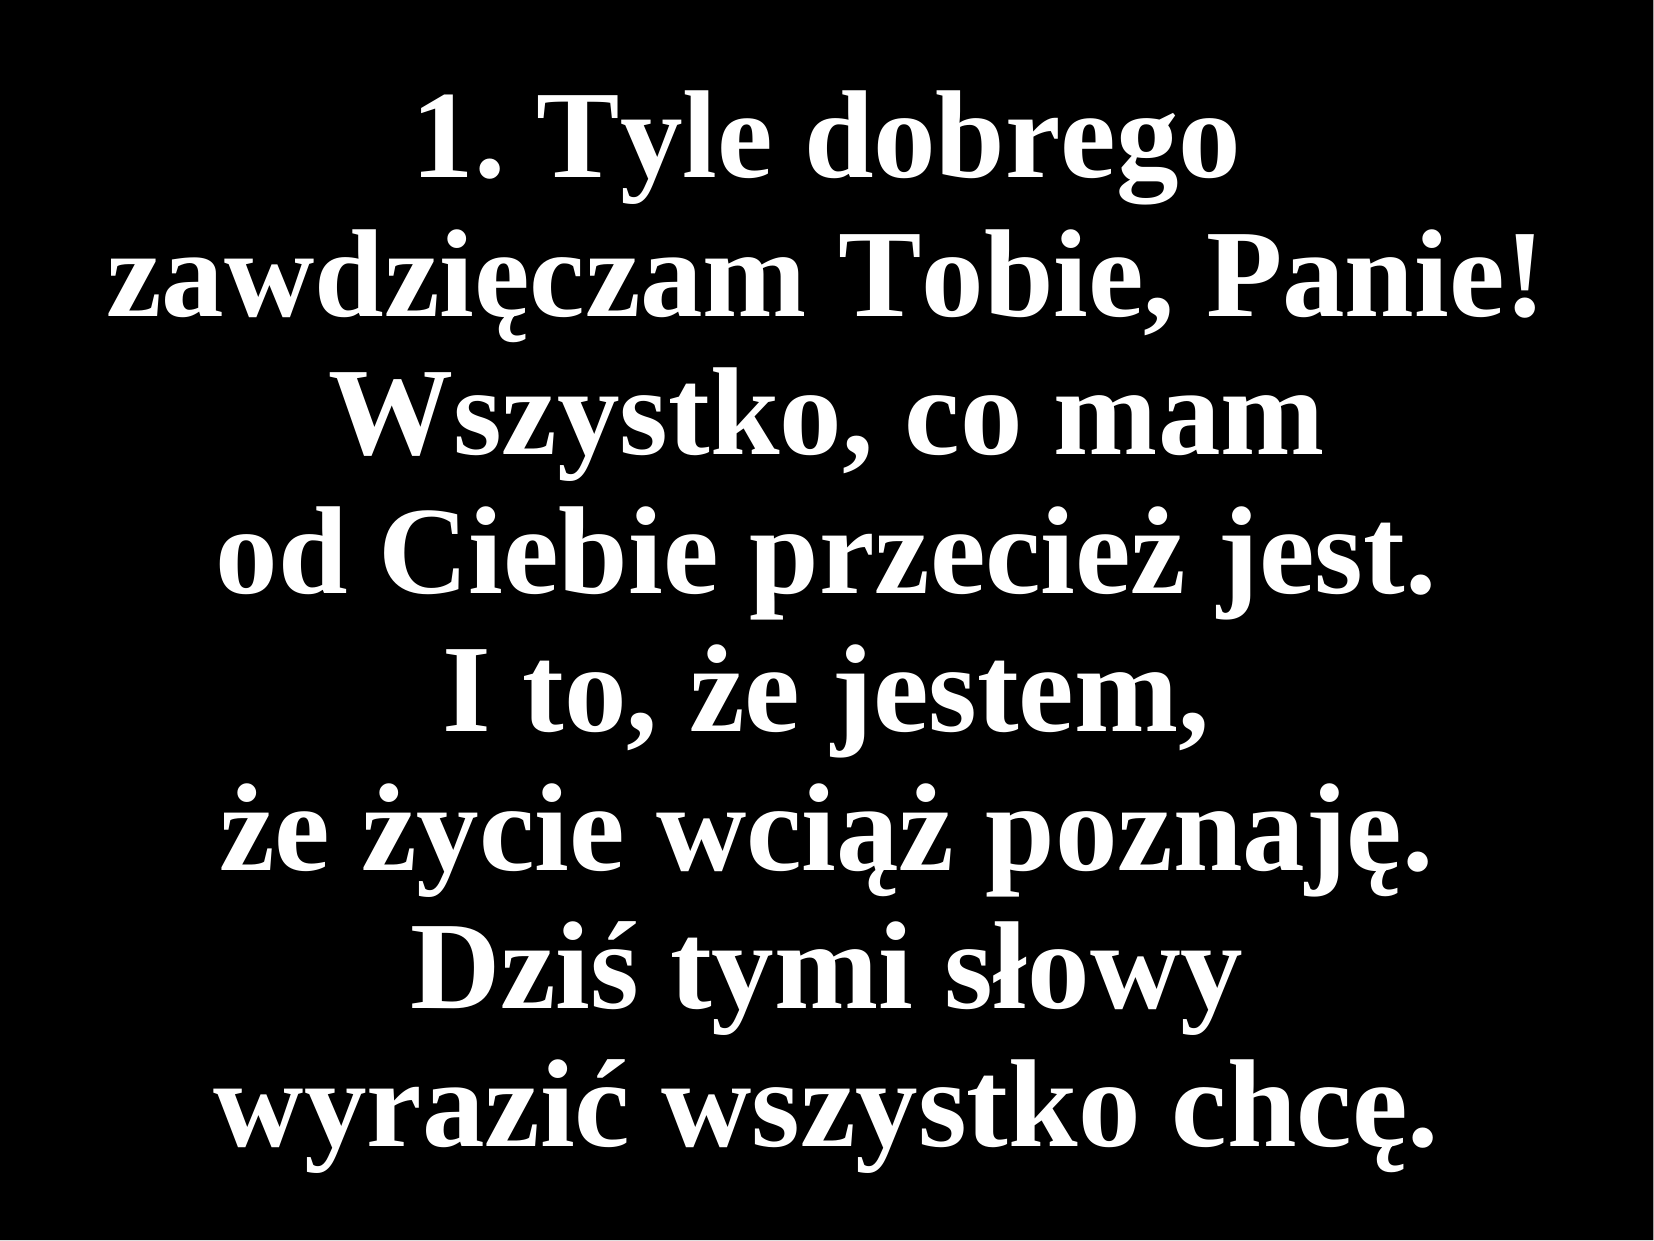

# 1. Tyle dobrego zawdzięczam Tobie, Panie! Wszystko, co mam od Ciebie przecież jest. I to, że jestem, że życie wciąż poznaję. Dziś tymi słowy wyrazić wszystko chcę.